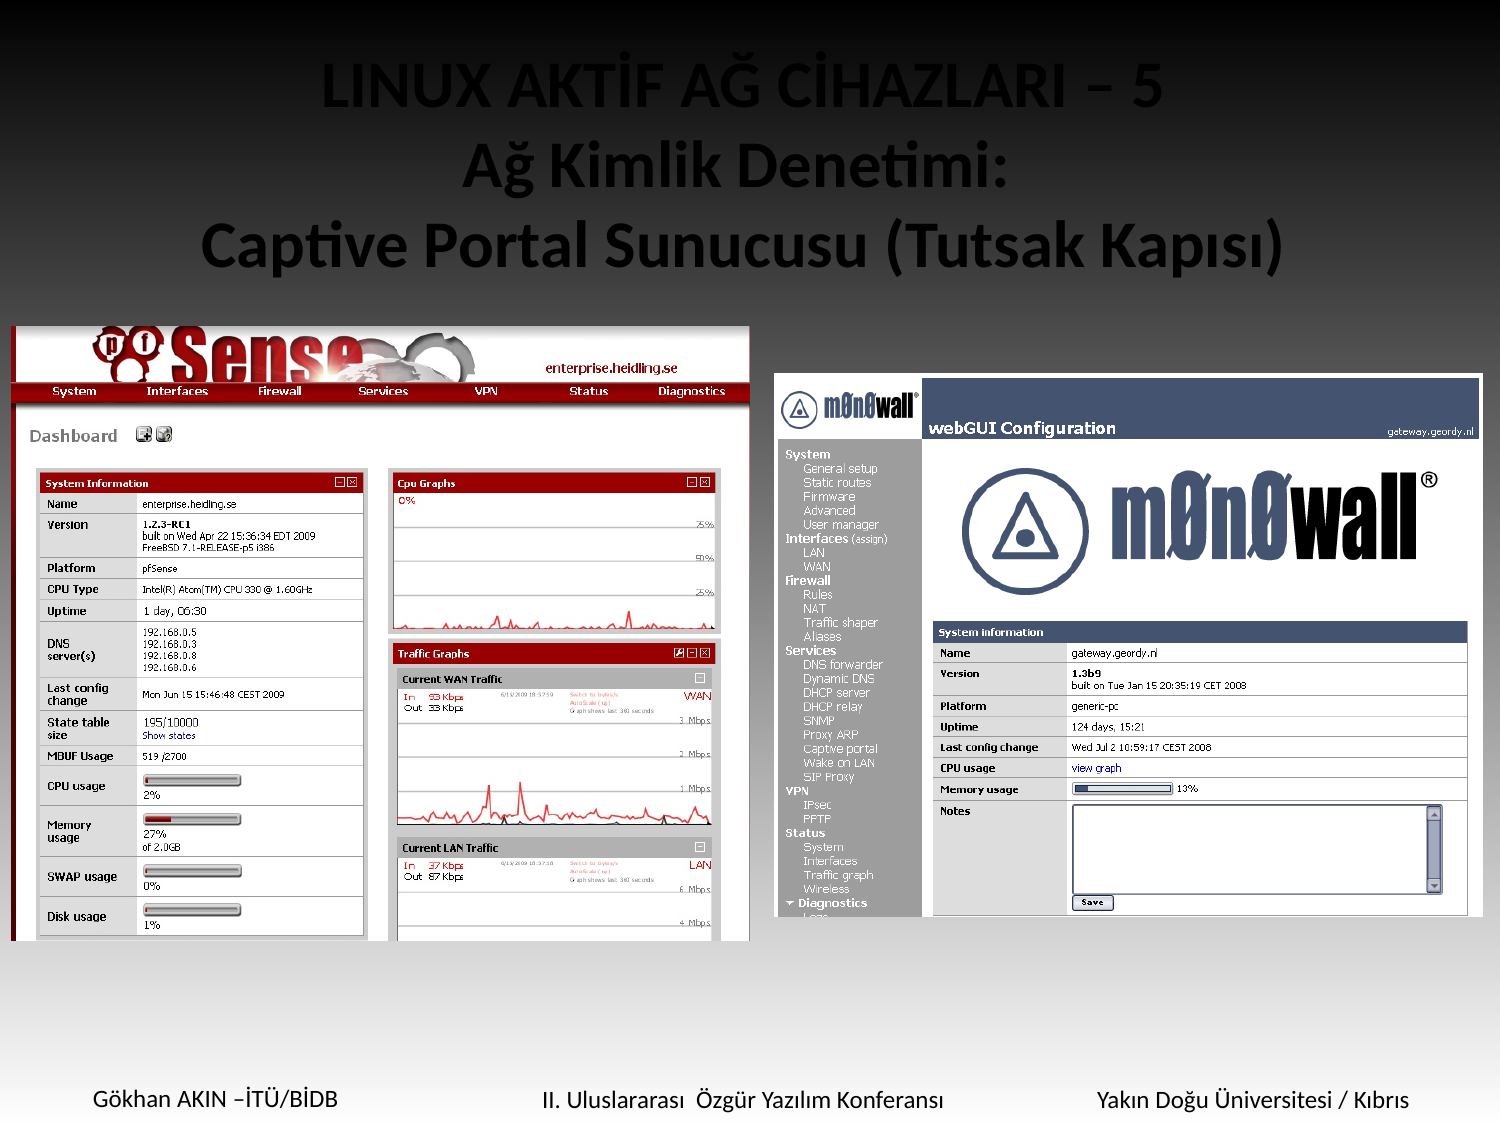

LINUX AKTİF AĞ CİHAZLARI – 5
Ağ Kimlik Denetimi:
Captive Portal Sunucusu (Tutsak Kapısı)